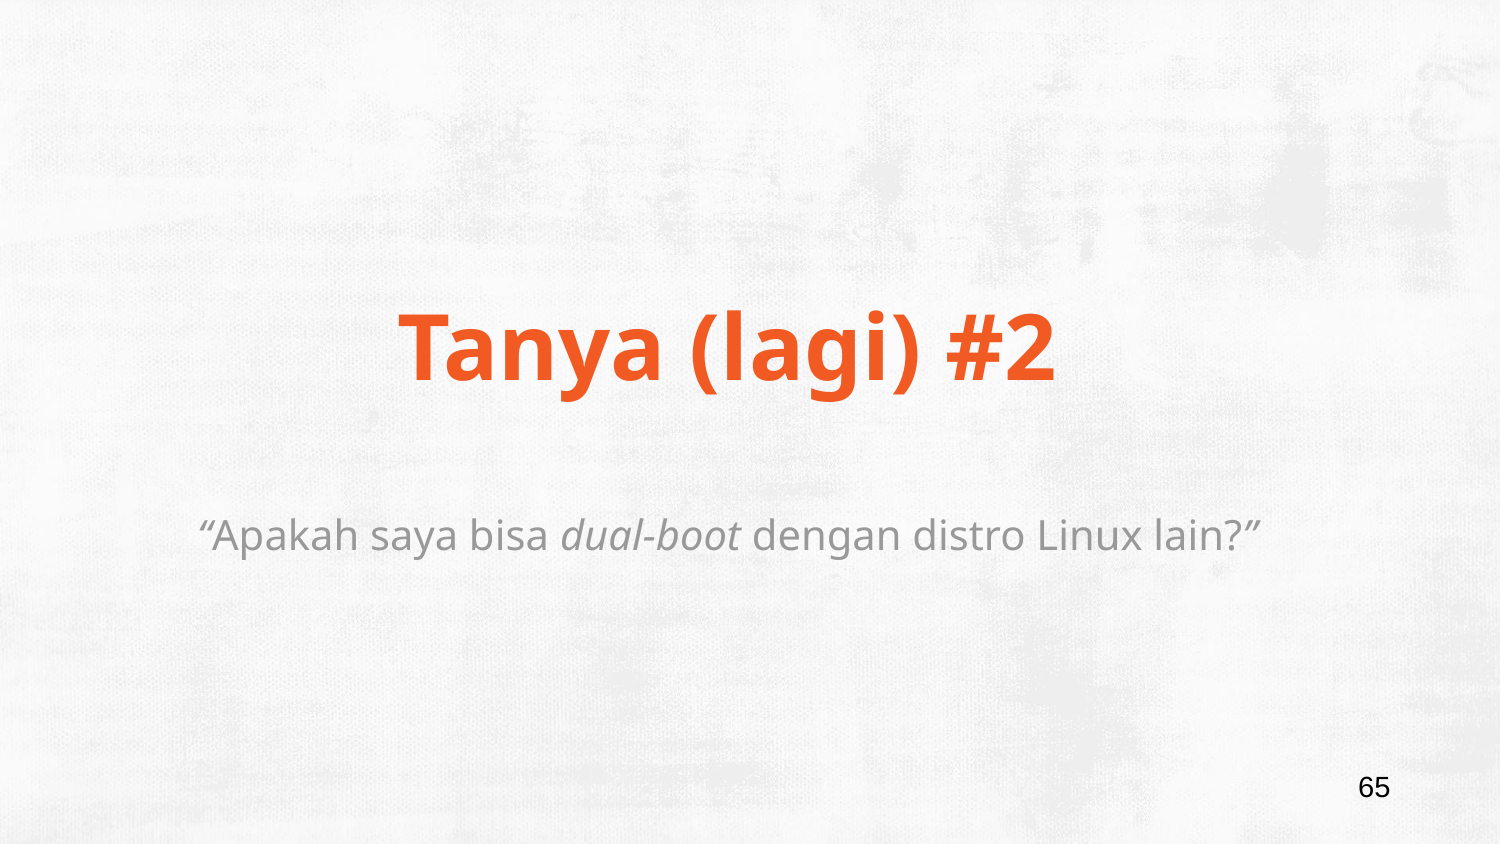

# Tanya (lagi) #2 “Apakah saya bisa dual-boot dengan distro Linux lain?”